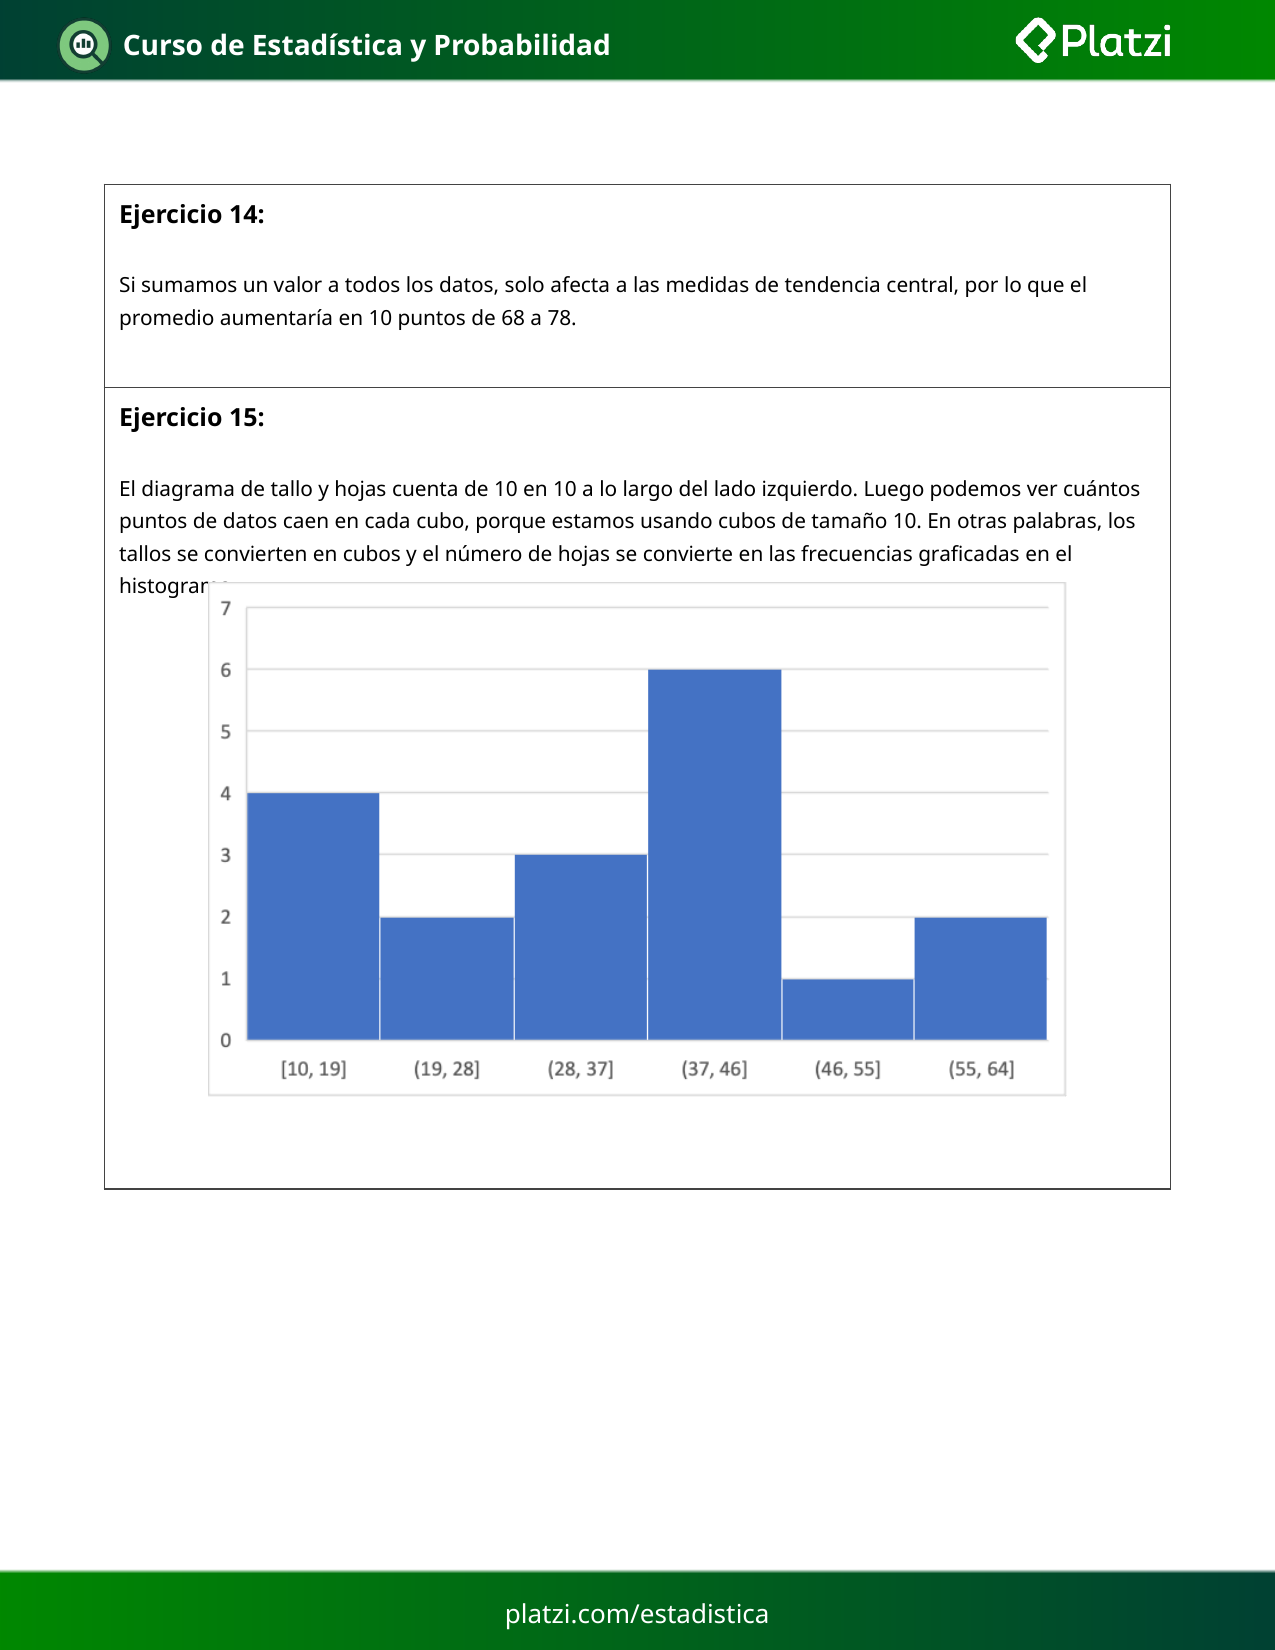

Curso de Estadística y Probabilidad
| Ejercicio 14: Si sumamos un valor a todos los datos, solo afecta a las medidas de tendencia central, por lo que el promedio aumentaría en 10 puntos de 68 a 78. |
| --- |
| Ejercicio 15: El diagrama de tallo y hojas cuenta de 10 en 10 a lo largo del lado izquierdo. Luego podemos ver cuántos puntos de datos caen en cada cubo, porque estamos usando cubos de tamaño 10. En otras palabras, los tallos se convierten en cubos y el número de hojas se convierte en las frecuencias graficadas en el histograma. |
# platzi.com/estadistica